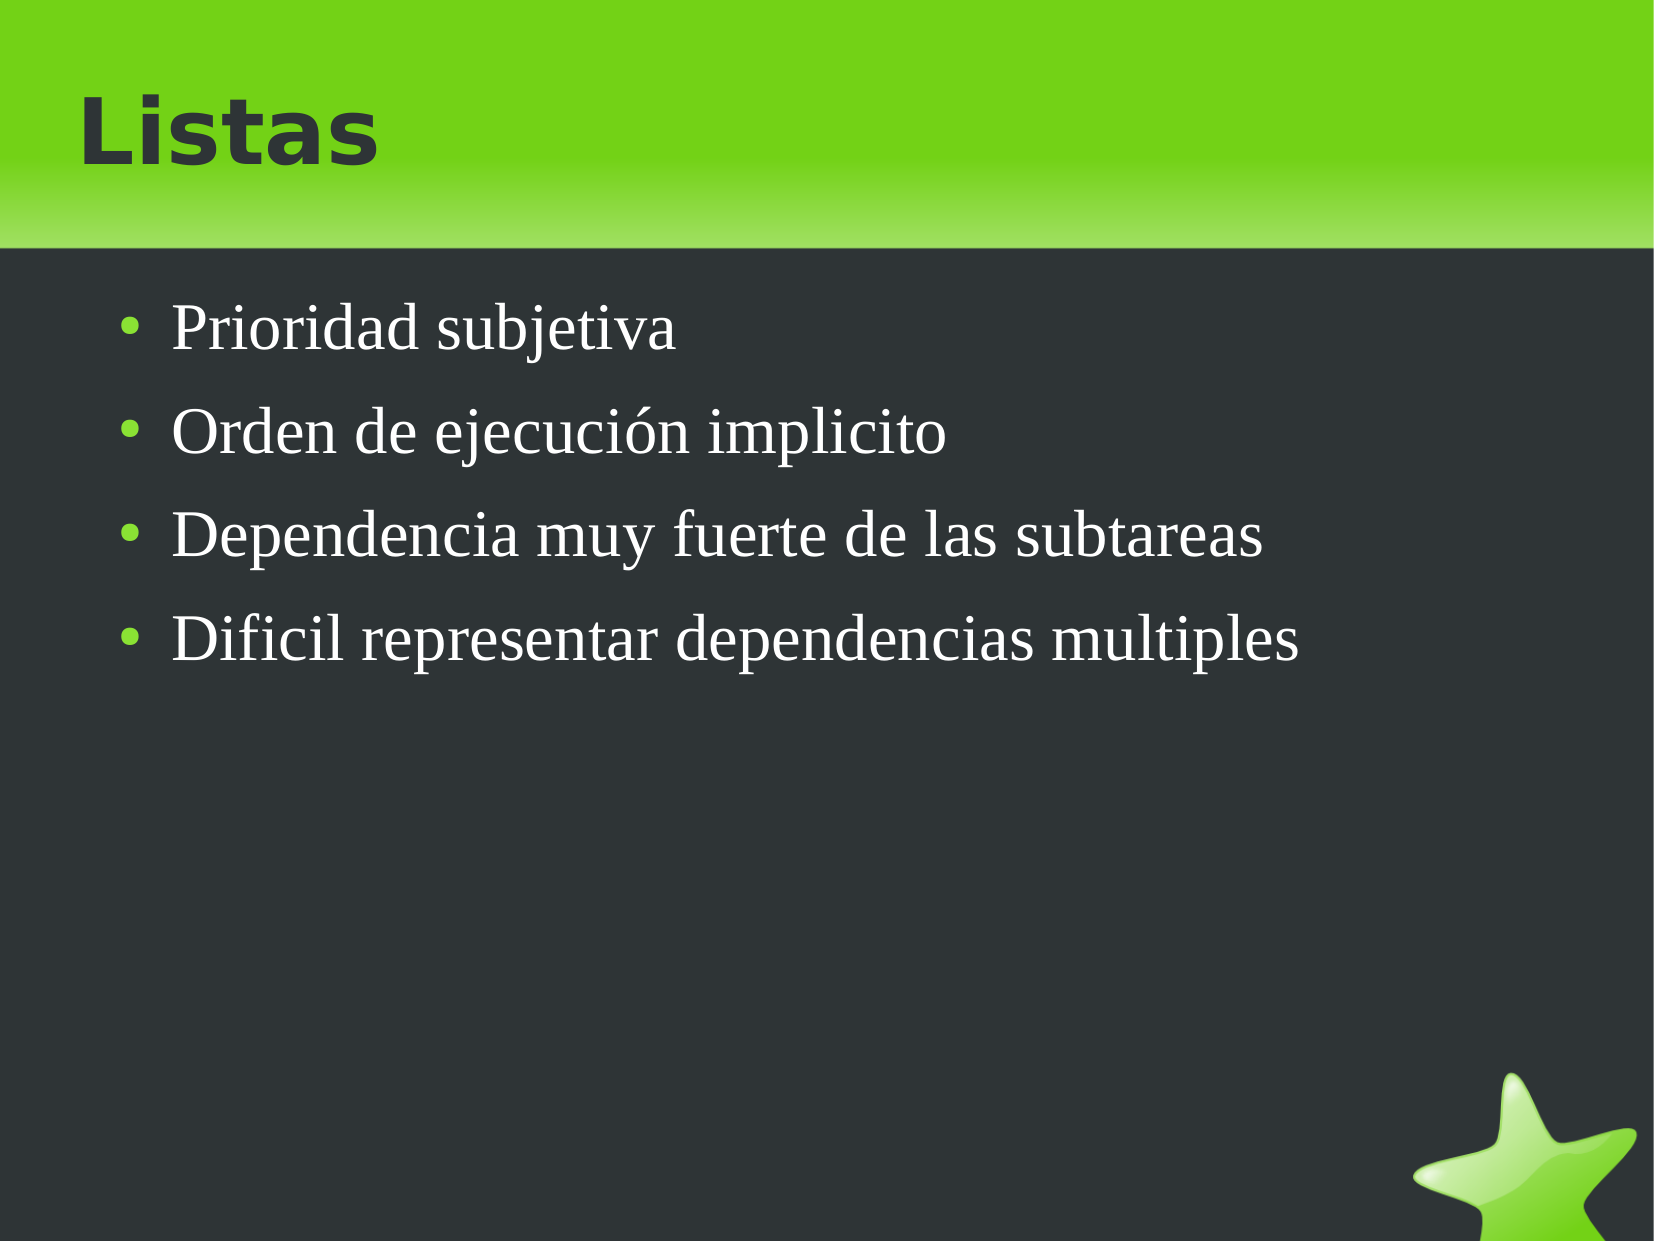

# Listas
Prioridad subjetiva
Orden de ejecución implicito
Dependencia muy fuerte de las subtareas
Dificil representar dependencias multiples